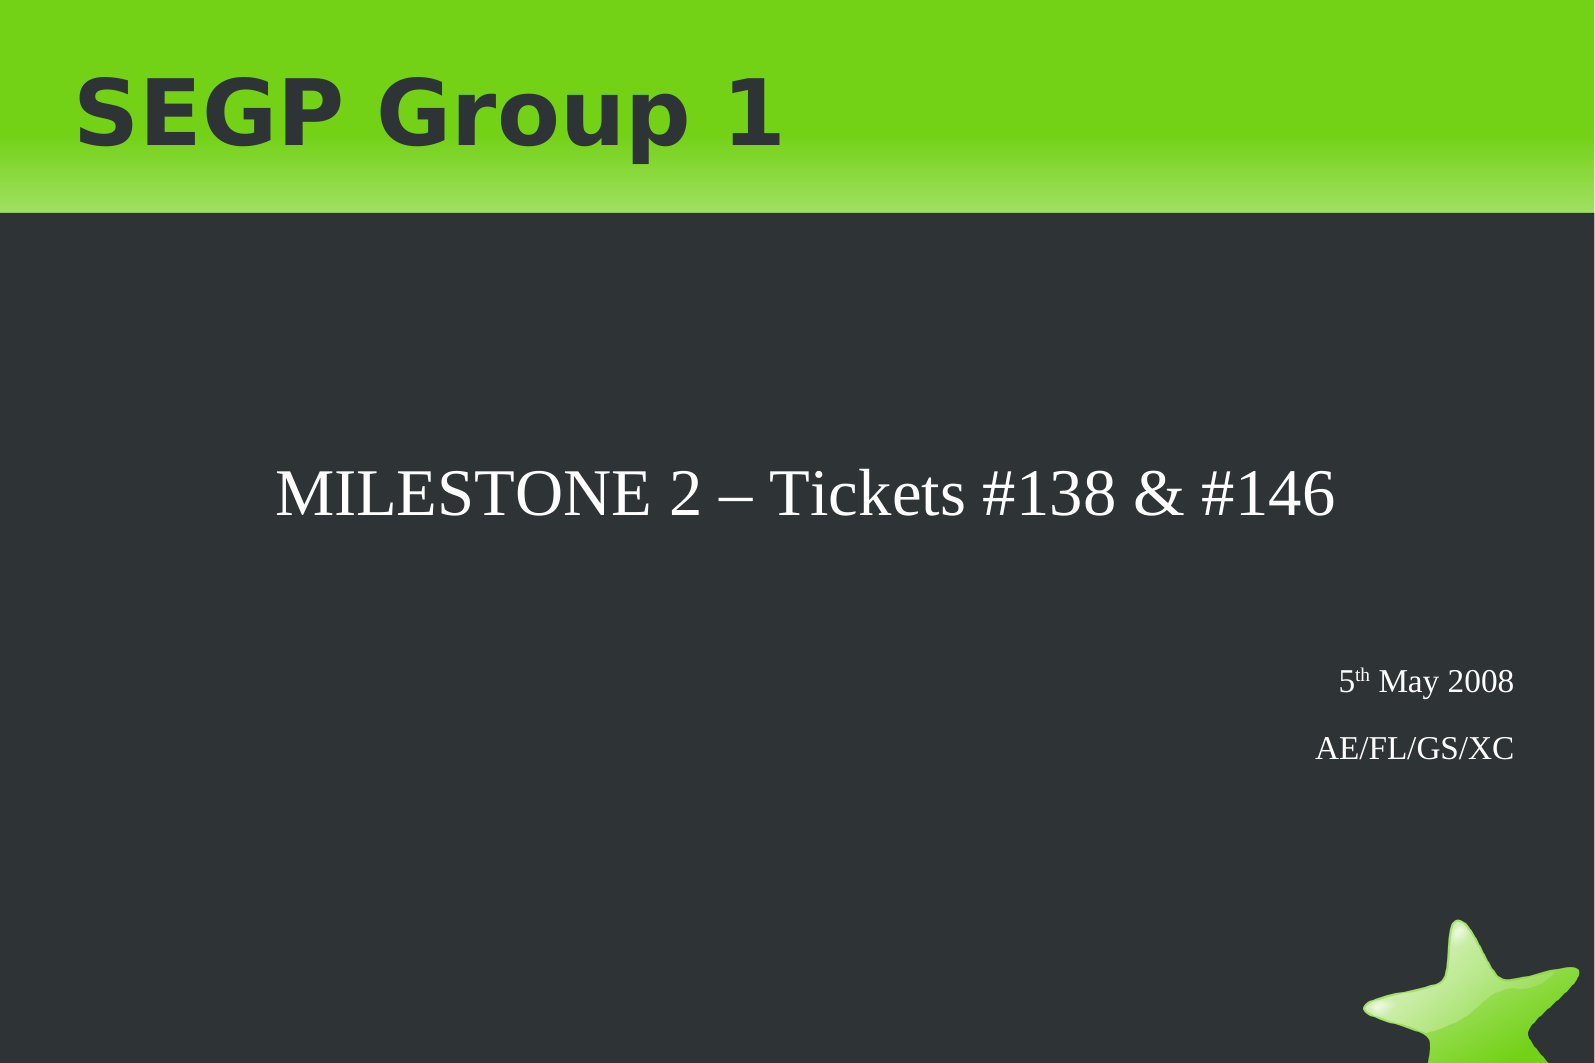

# SEGP Group 1
MILESTONE 2 – Tickets #138 & #146
5th May 2008
AE/FL/GS/XC